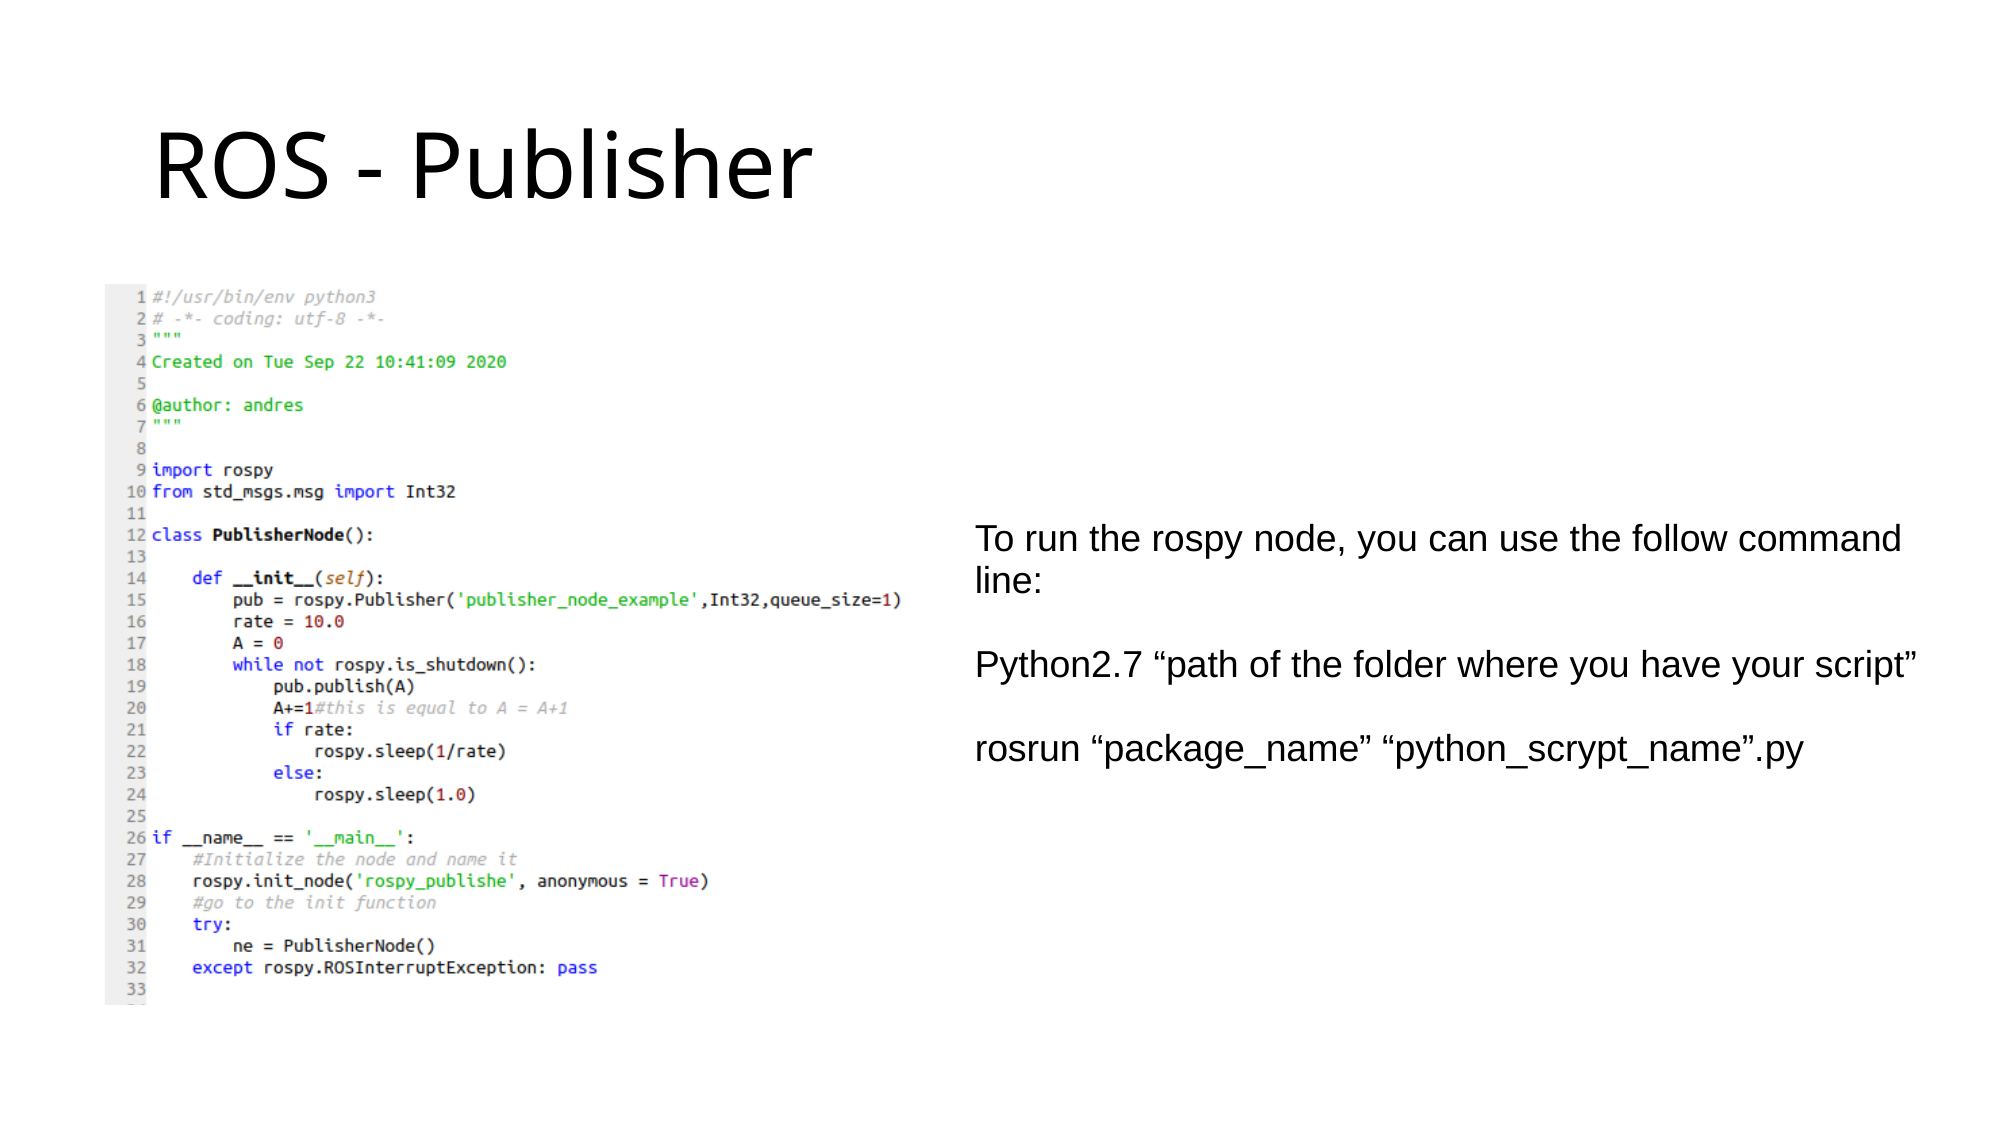

# ROS - Publisher
To run the rospy node, you can use the follow command line:
Python2.7 “path of the folder where you have your script”
rosrun “package_name” “python_scrypt_name”.py